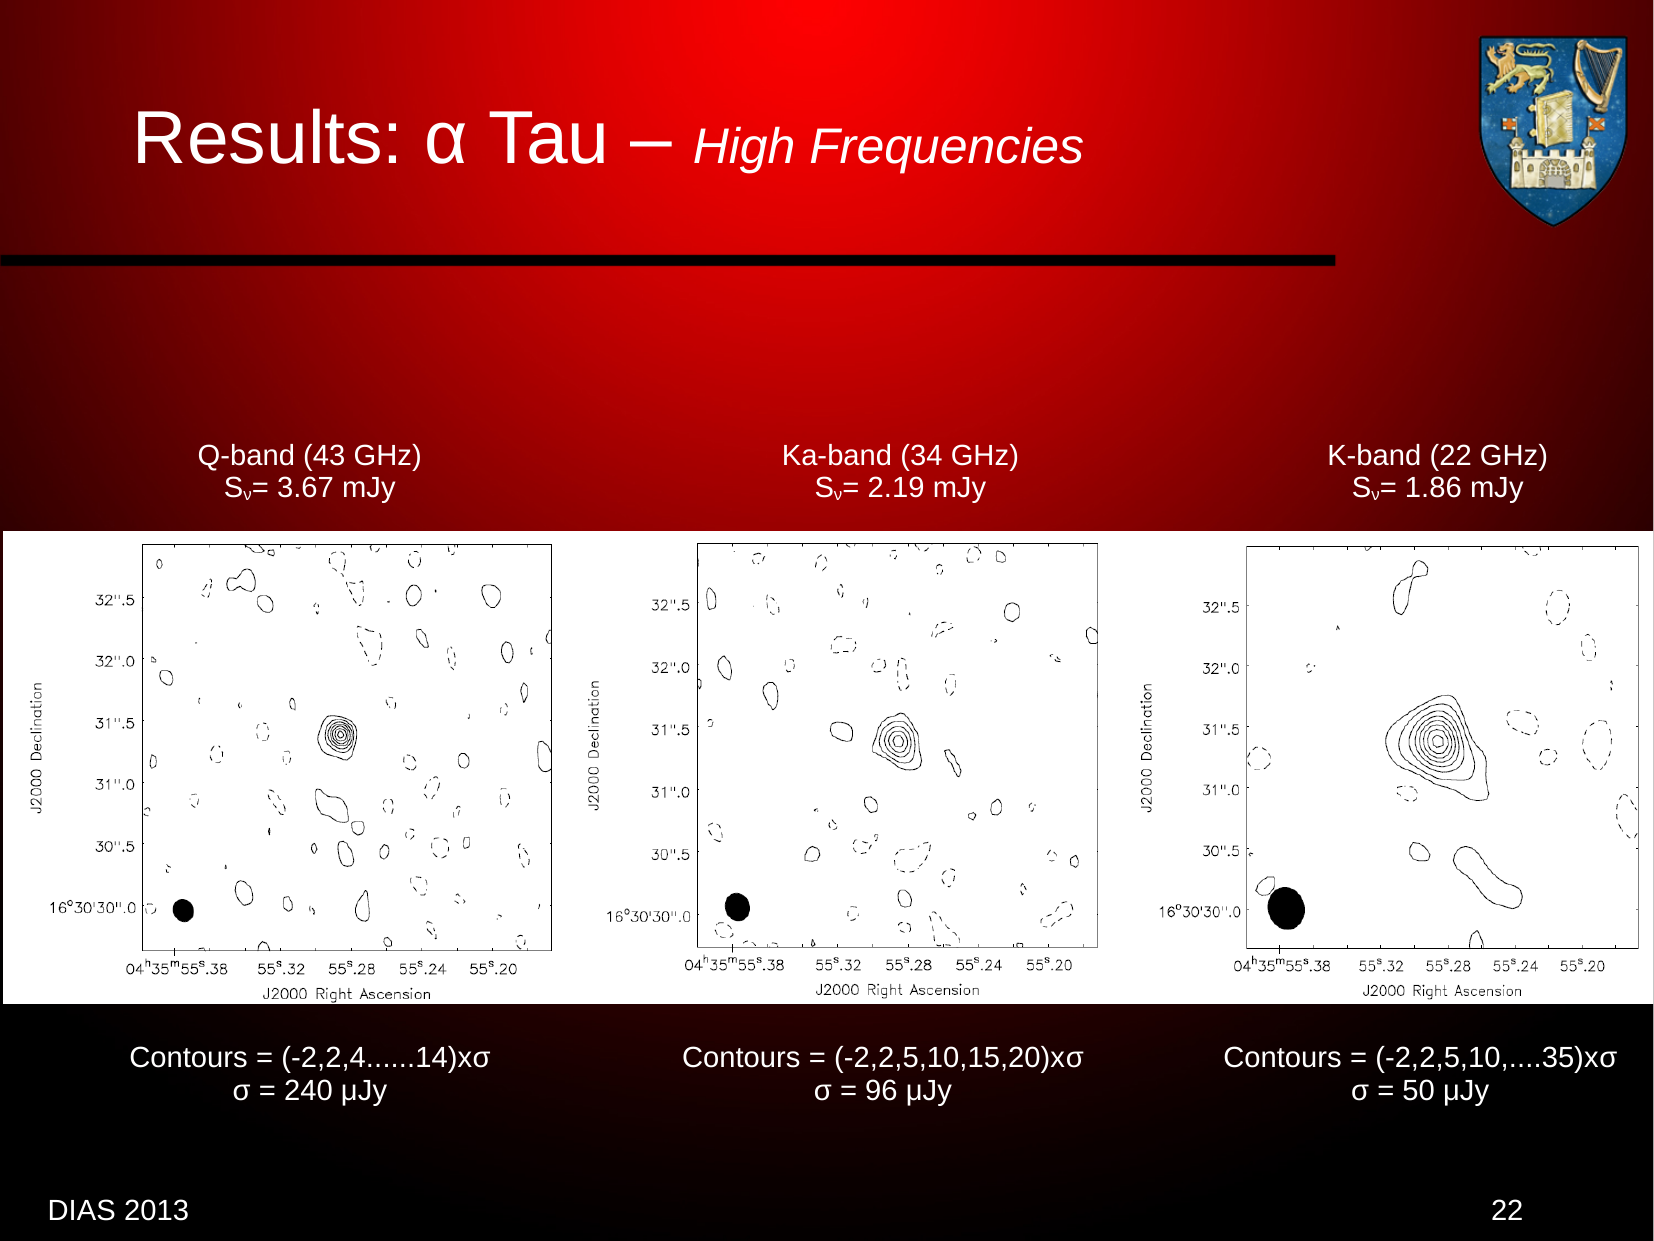

Results: α Tau – High Frequencies
Q-band (43 GHz)
Sν= 3.67 mJy
Ka-band (34 GHz)
Sν= 2.19 mJy
K-band (22 GHz)
Sν= 1.86 mJy
Contours = (-2,2,4......14)xσ
σ = 240 μJy
Contours = (-2,2,5,10,15,20)xσ
σ = 96 μJy
Contours = (-2,2,5,10,....35)xσ
σ = 50 μJy
October 3-5 2012
Radio
 DIAS 2013					 	 		 										22